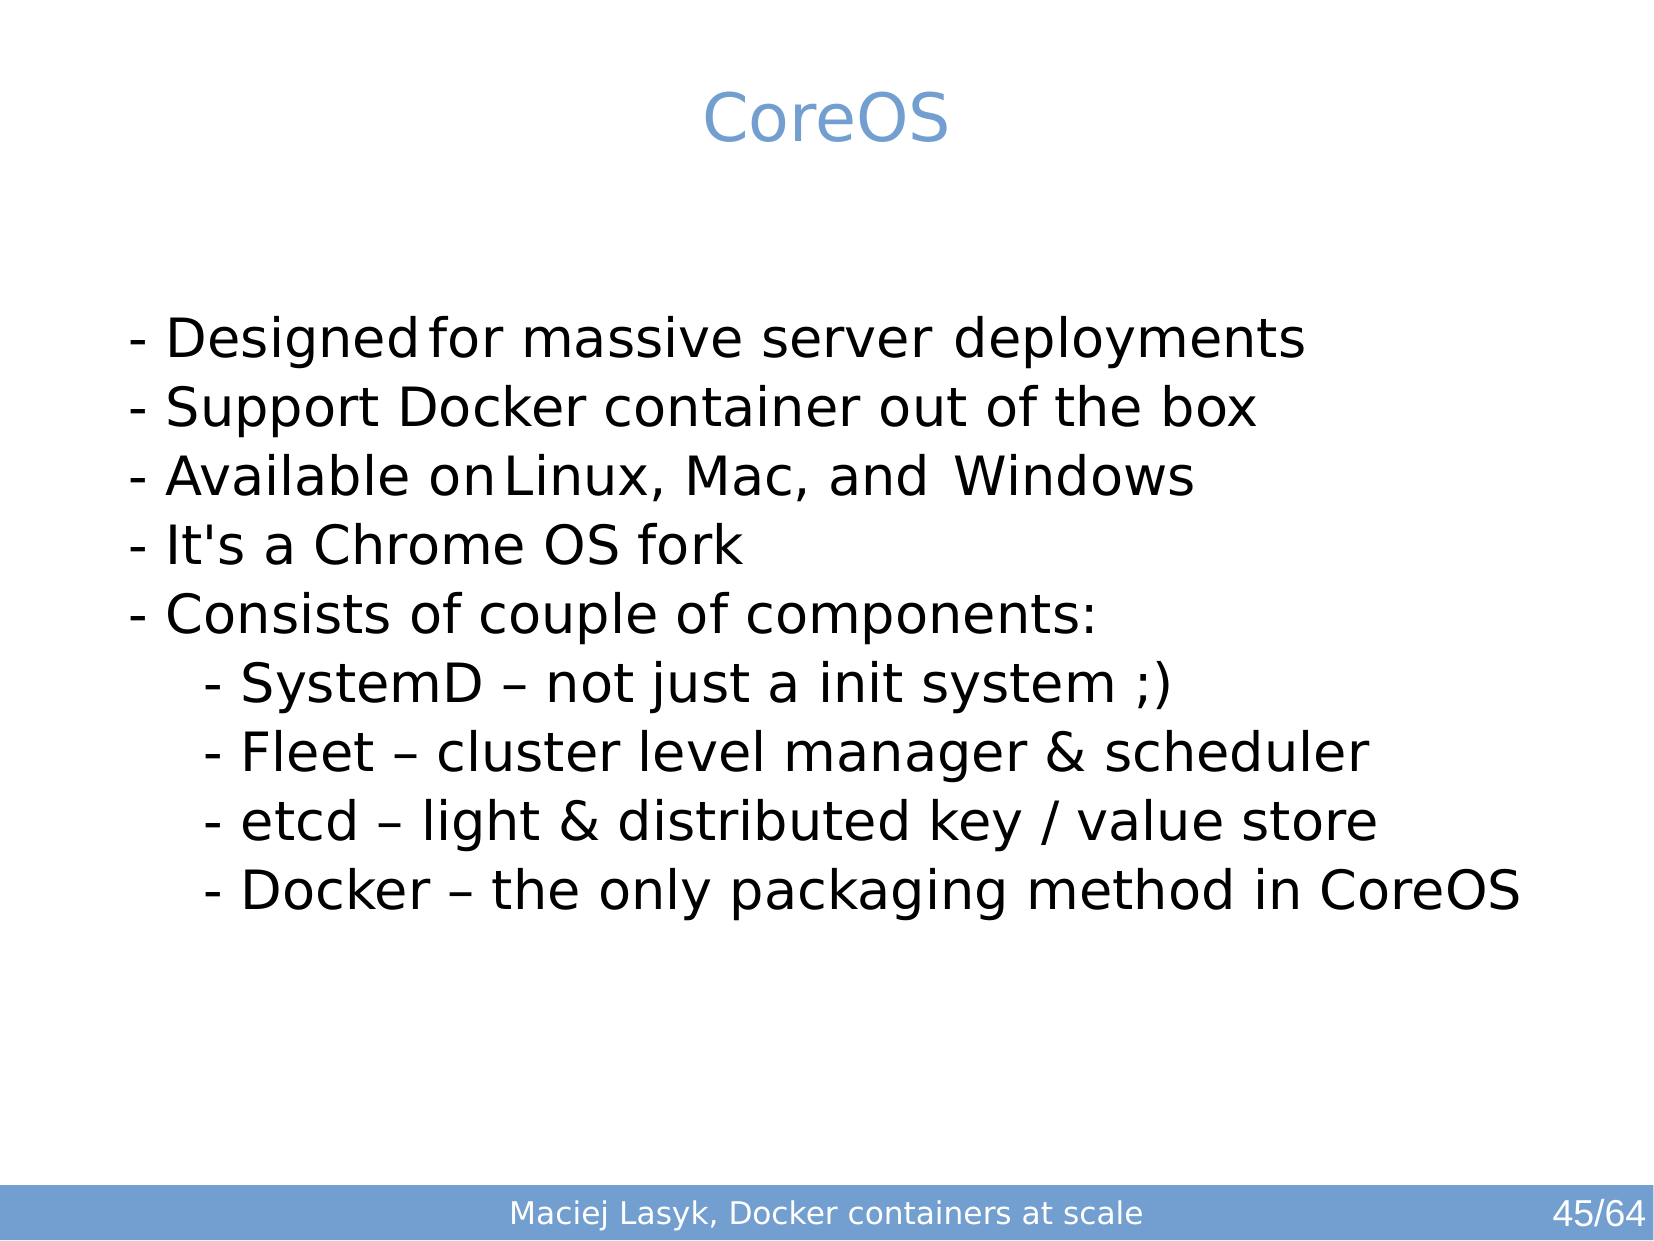

CoreOS
- Designed	for	 massive server	deployments
- Support Docker container	out of the box
- Available	on	Linux, Mac, and	Windows
- It's a Chrome OS fork
- Consists of couple of components:
	- SystemD – not just a init system ;)
	- Fleet – cluster level manager & scheduler
	- etcd – light & distributed key / value store
	- Docker – the only packaging method in CoreOS
 45/64
Maciej Lasyk, Docker containers at scale